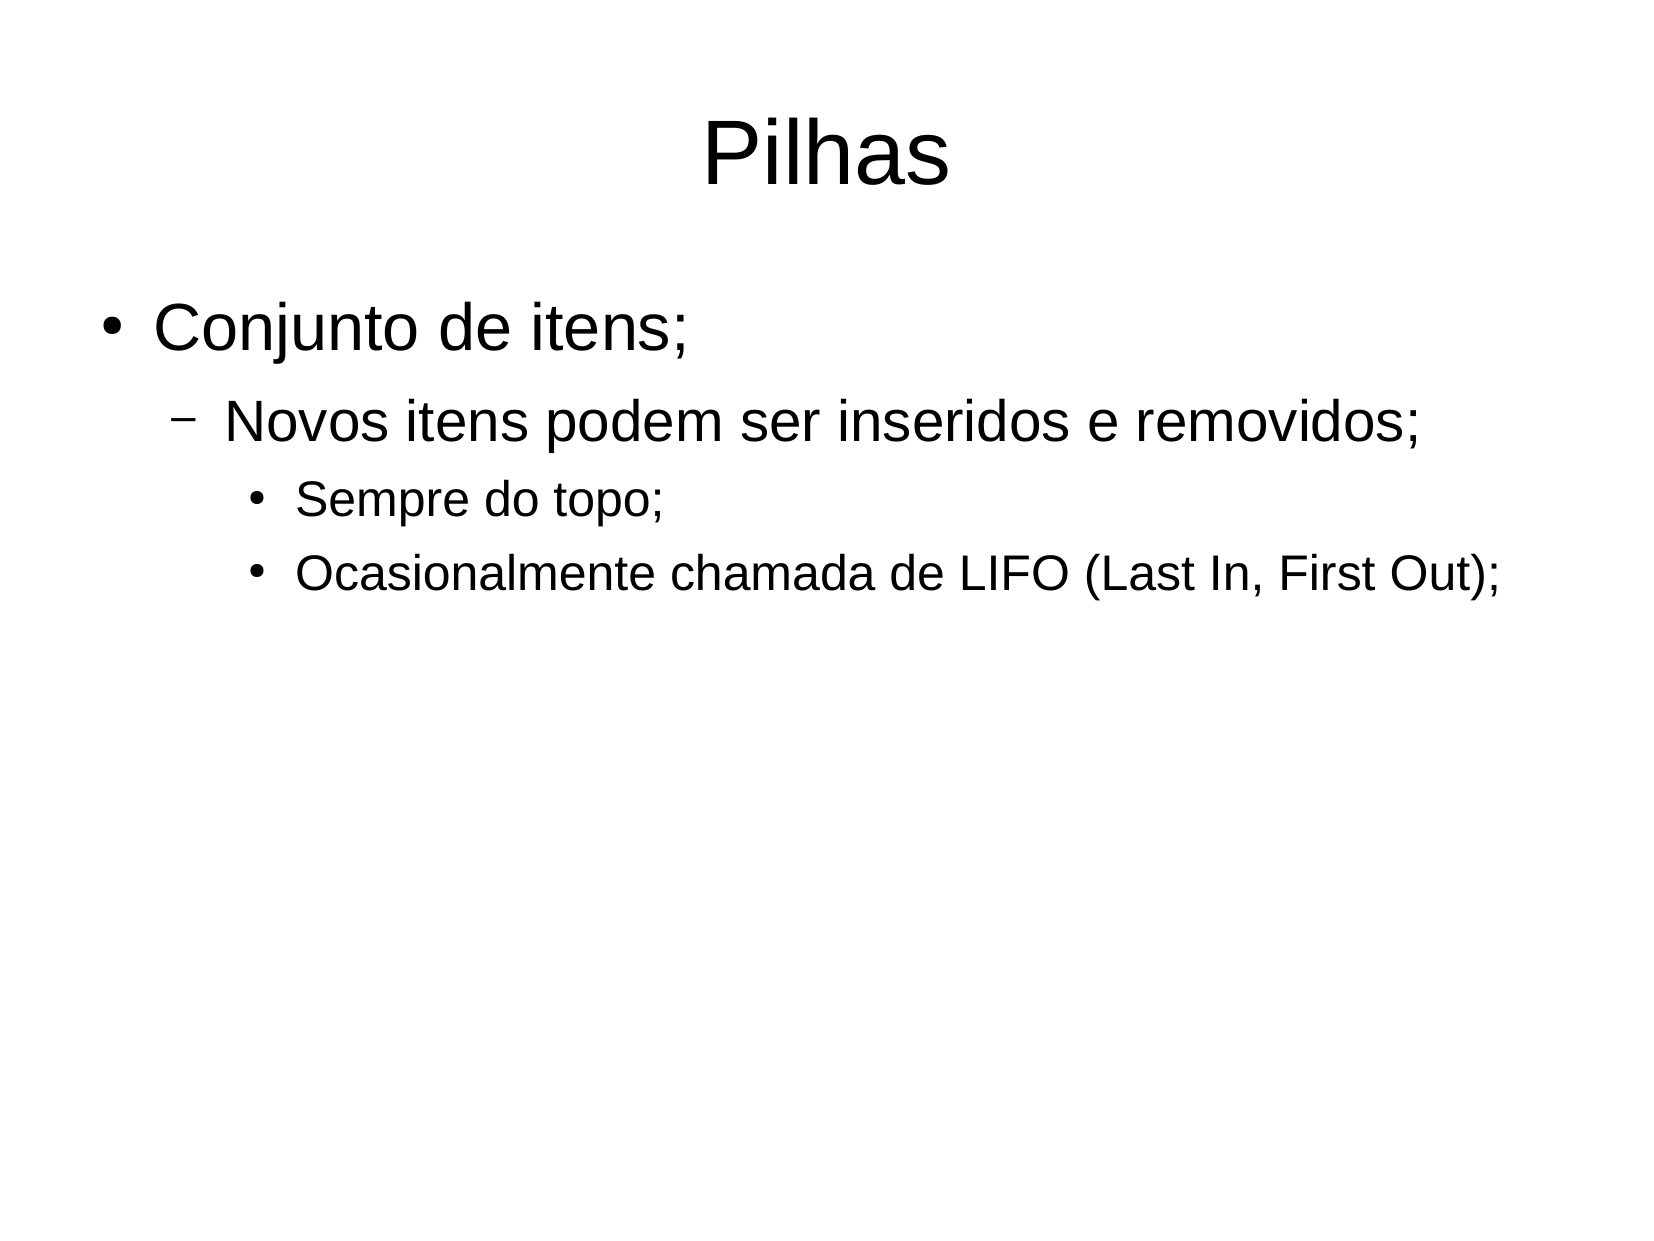

# Pilhas
Conjunto de itens;
Novos itens podem ser inseridos e removidos;
Sempre do topo;
Ocasionalmente chamada de LIFO (Last In, First Out);